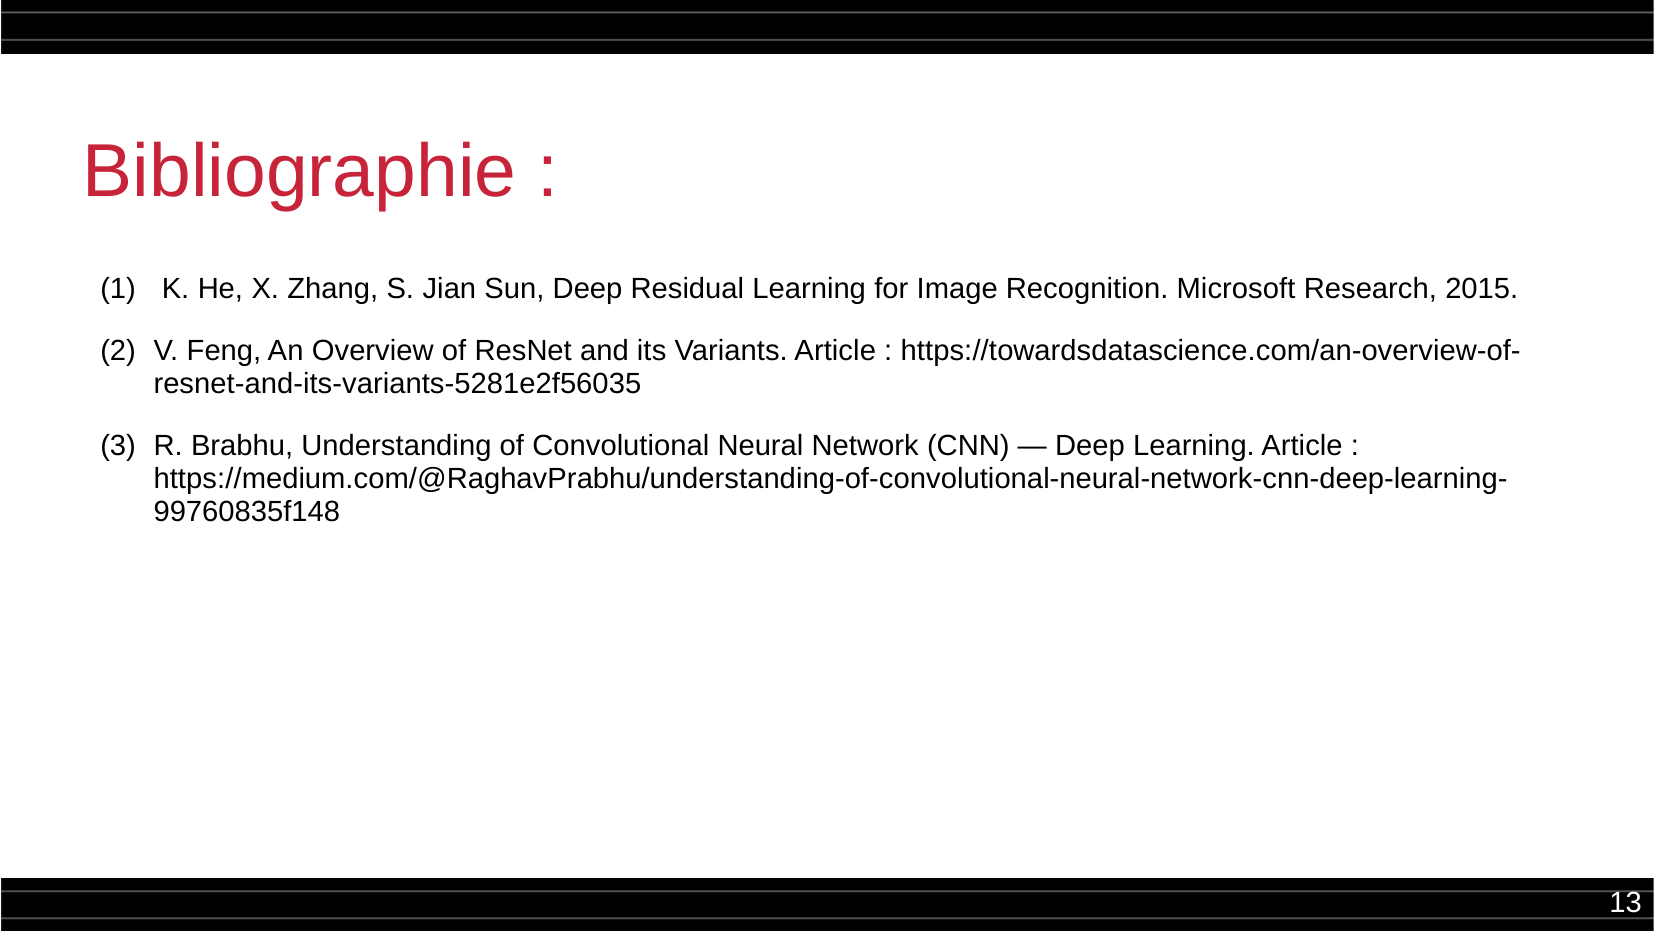

# Bibliographie :
 K. He, X. Zhang, S. Jian Sun, Deep Residual Learning for Image Recognition. Microsoft Research, 2015.
V. Feng, An Overview of ResNet and its Variants. Article : https://towardsdatascience.com/an-overview-of-resnet-and-its-variants-5281e2f56035
R. Brabhu, Understanding of Convolutional Neural Network (CNN) — Deep Learning. Article : https://medium.com/@RaghavPrabhu/understanding-of-convolutional-neural-network-cnn-deep-learning-99760835f148